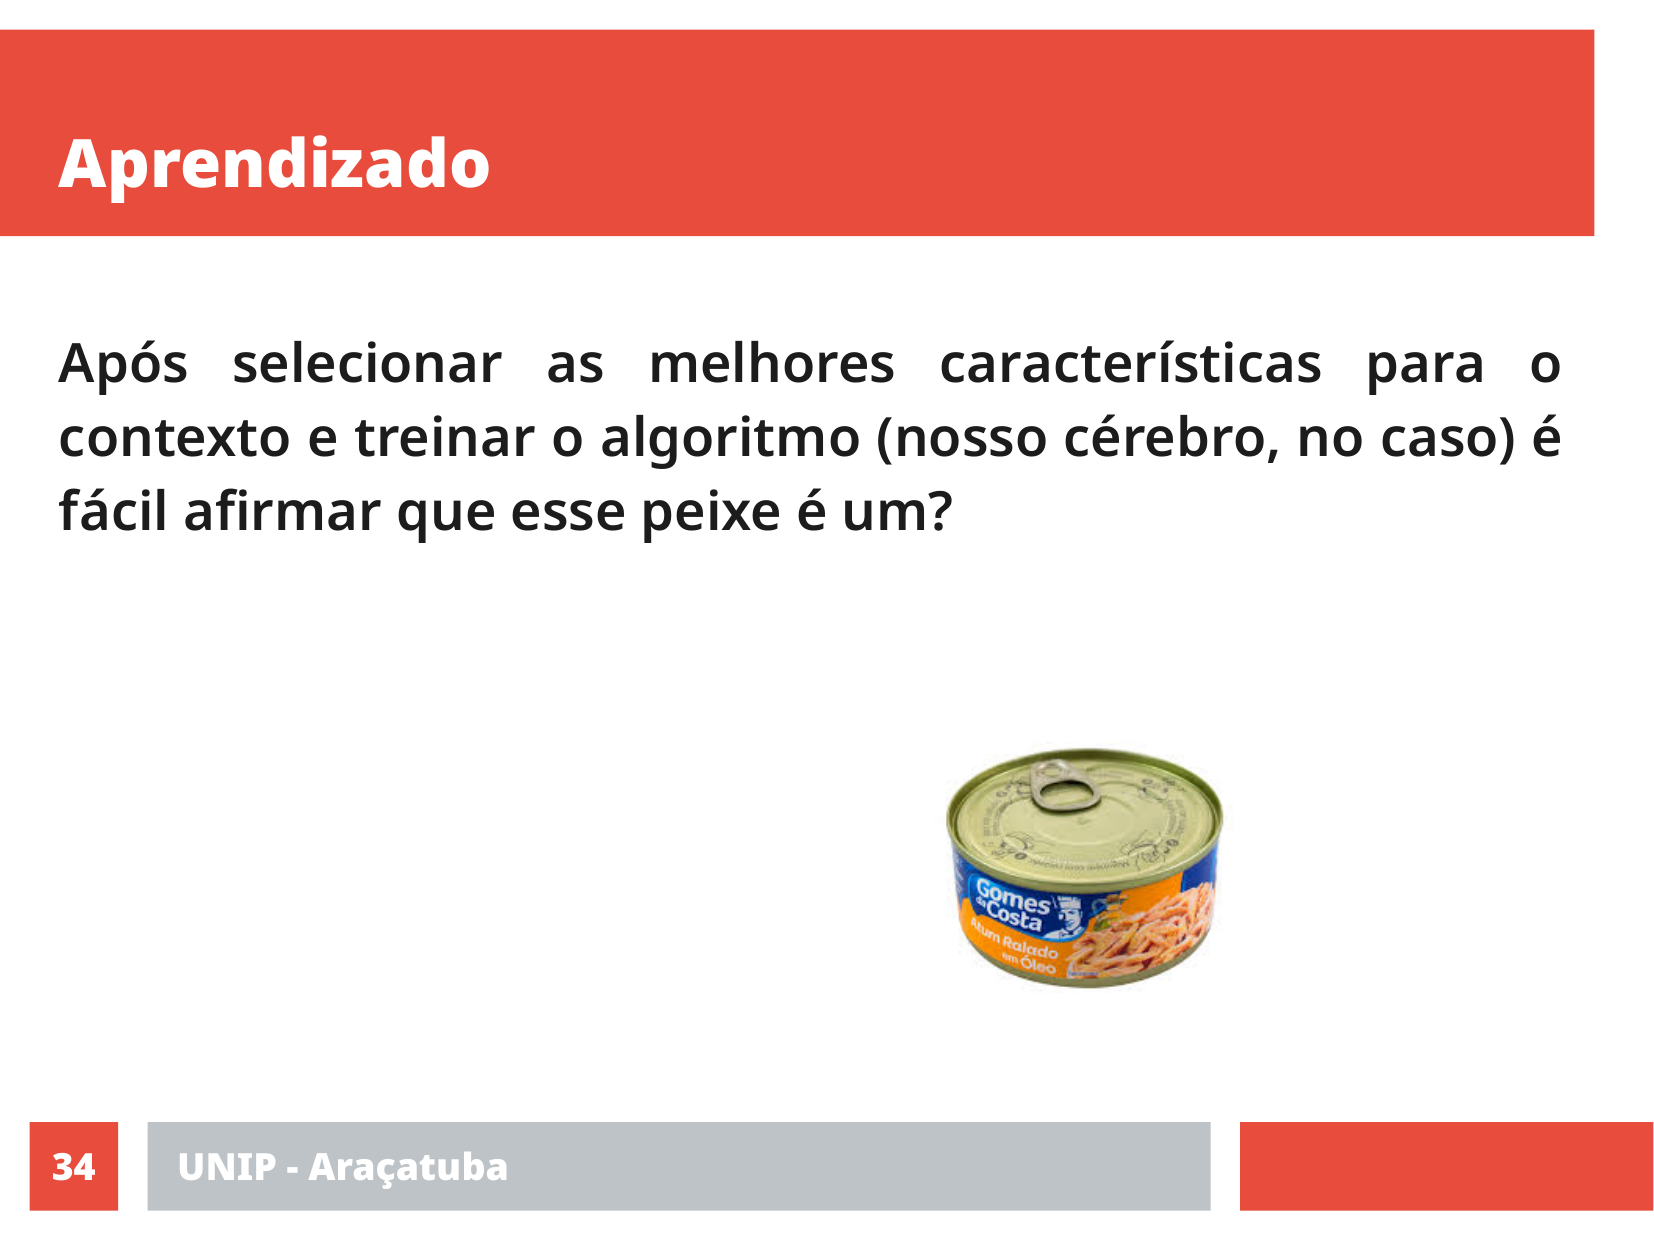

# Aprendizado
Após selecionar as melhores características para o contexto e treinar o algoritmo (nosso cérebro, no caso) é fácil afirmar que esse peixe é um?
34
UNIP - Araçatuba